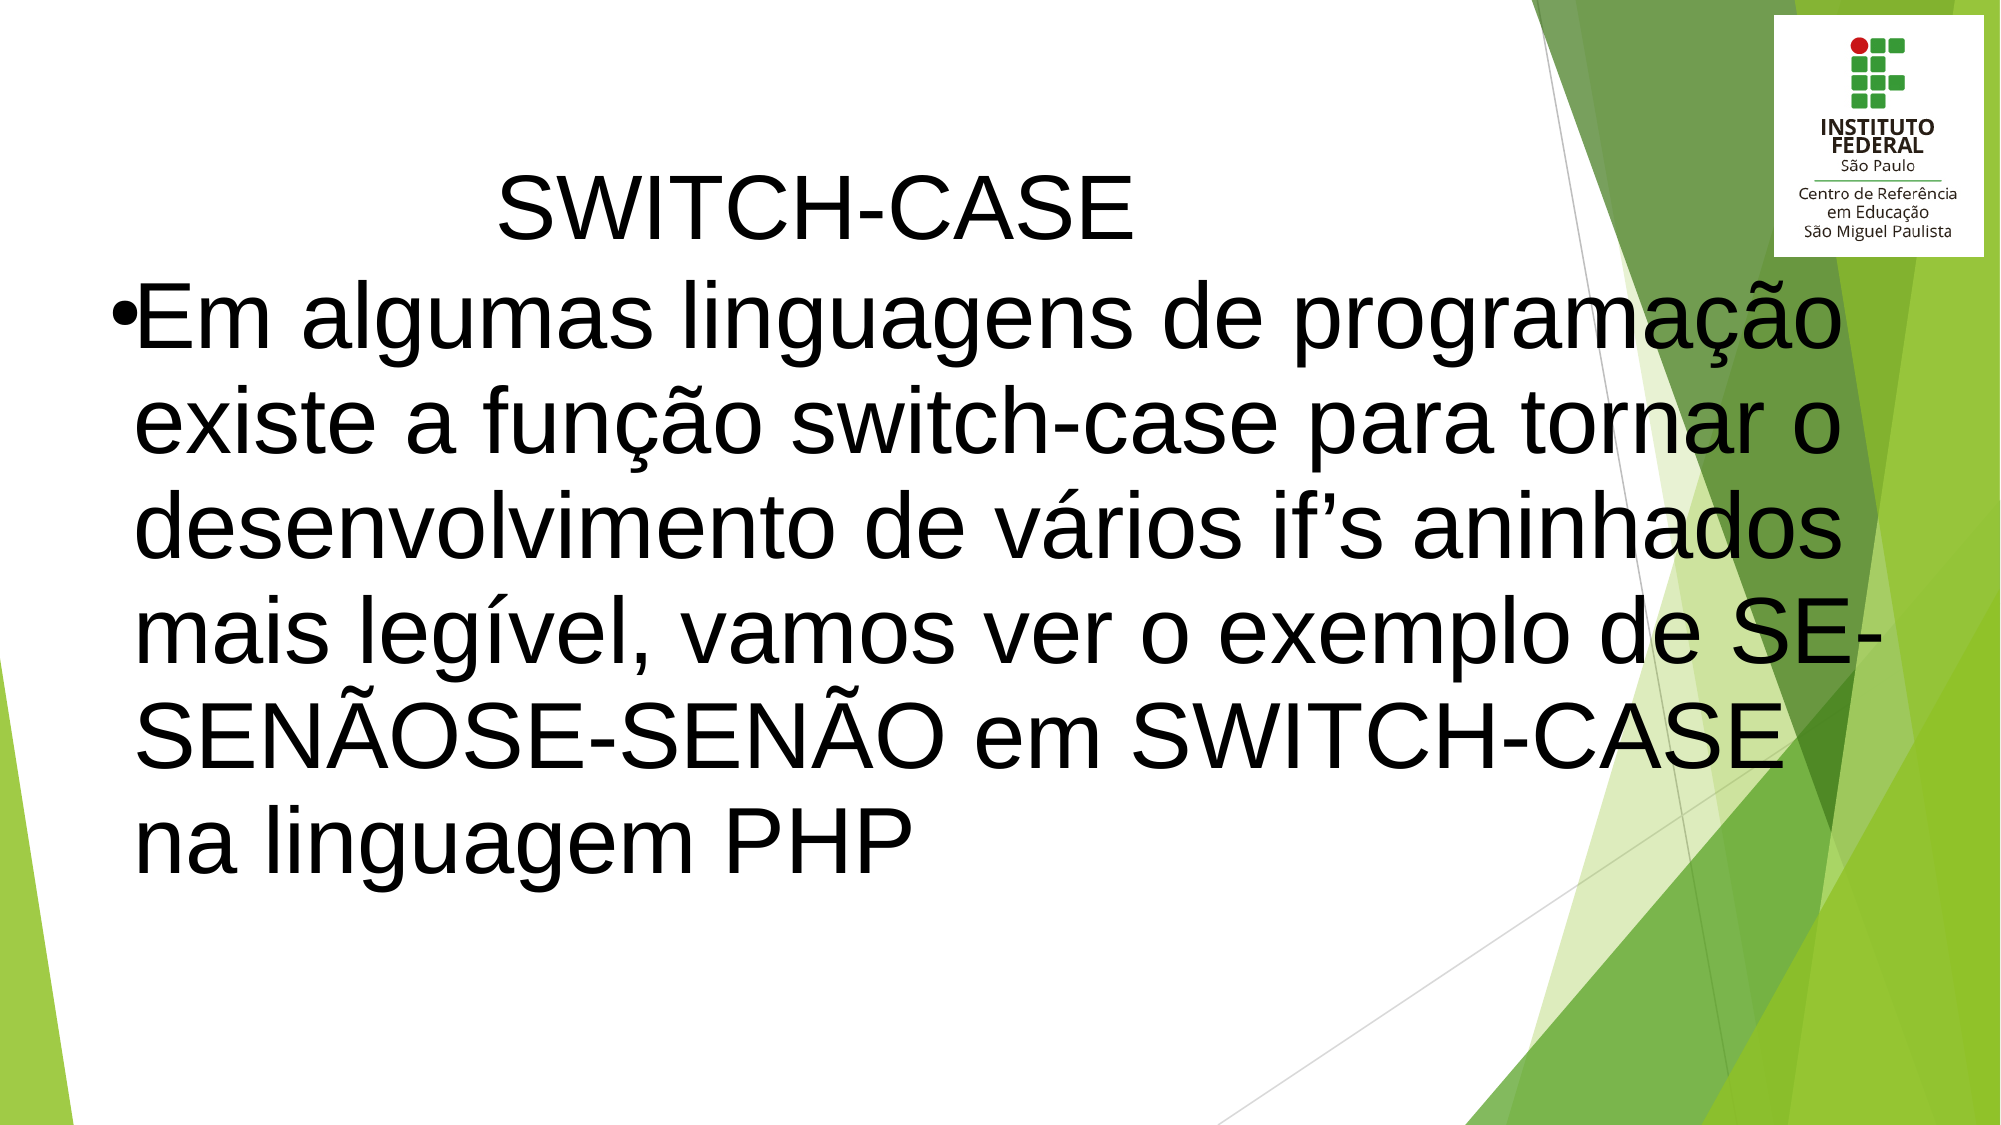

# SWITCH-CASE
Em algumas linguagens de programação existe a função switch-case para tornar o desenvolvimento de vários if’s aninhados mais legível, vamos ver o exemplo de SE-SENÃOSE-SENÃO em SWITCH-CASE na linguagem PHP